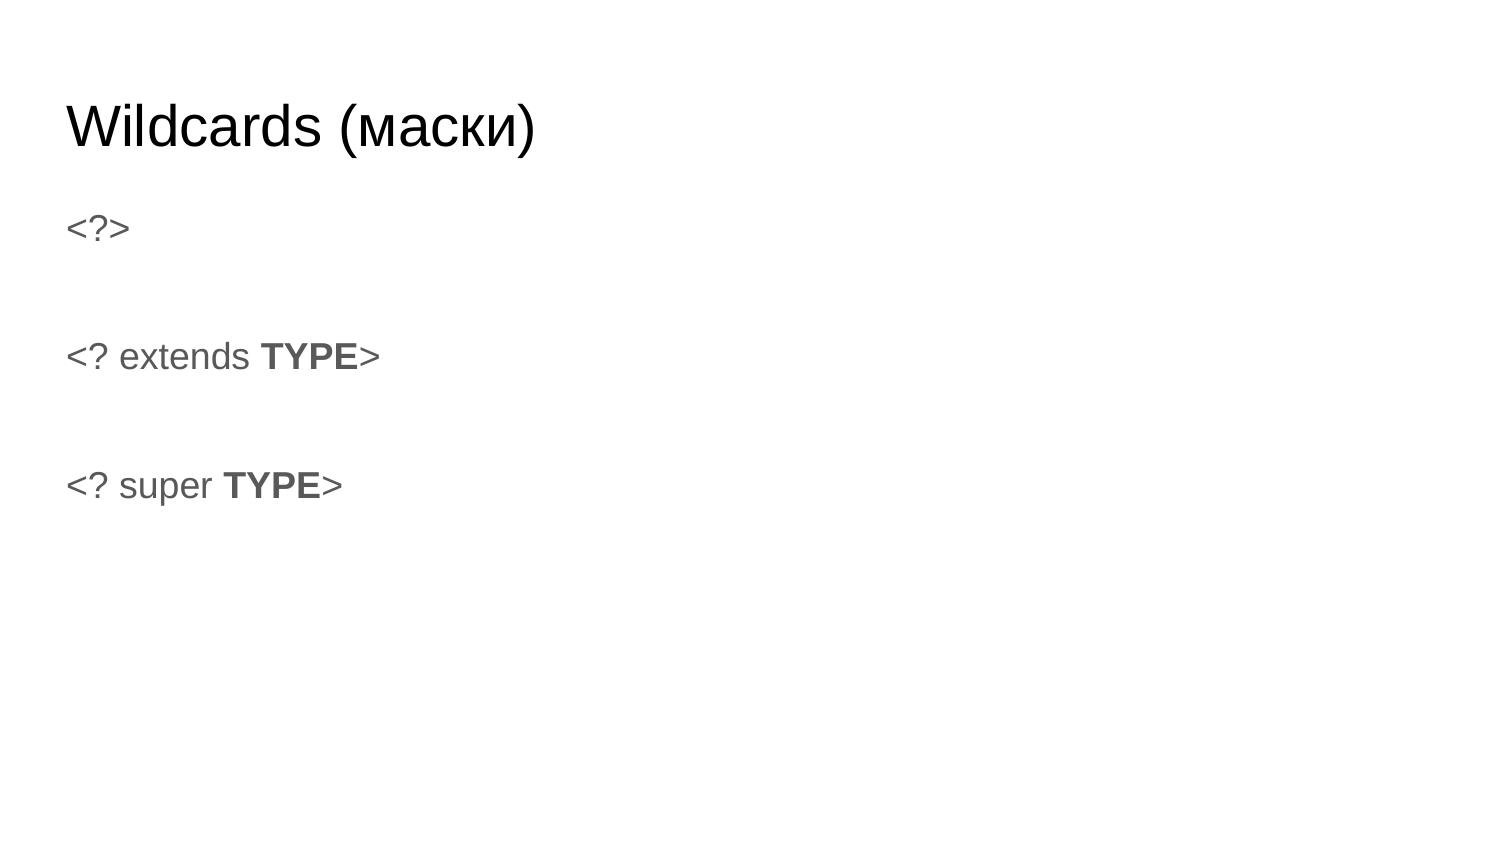

# Wildcards (маски)
<?>
<? extends TYPE>
<? super TYPE>